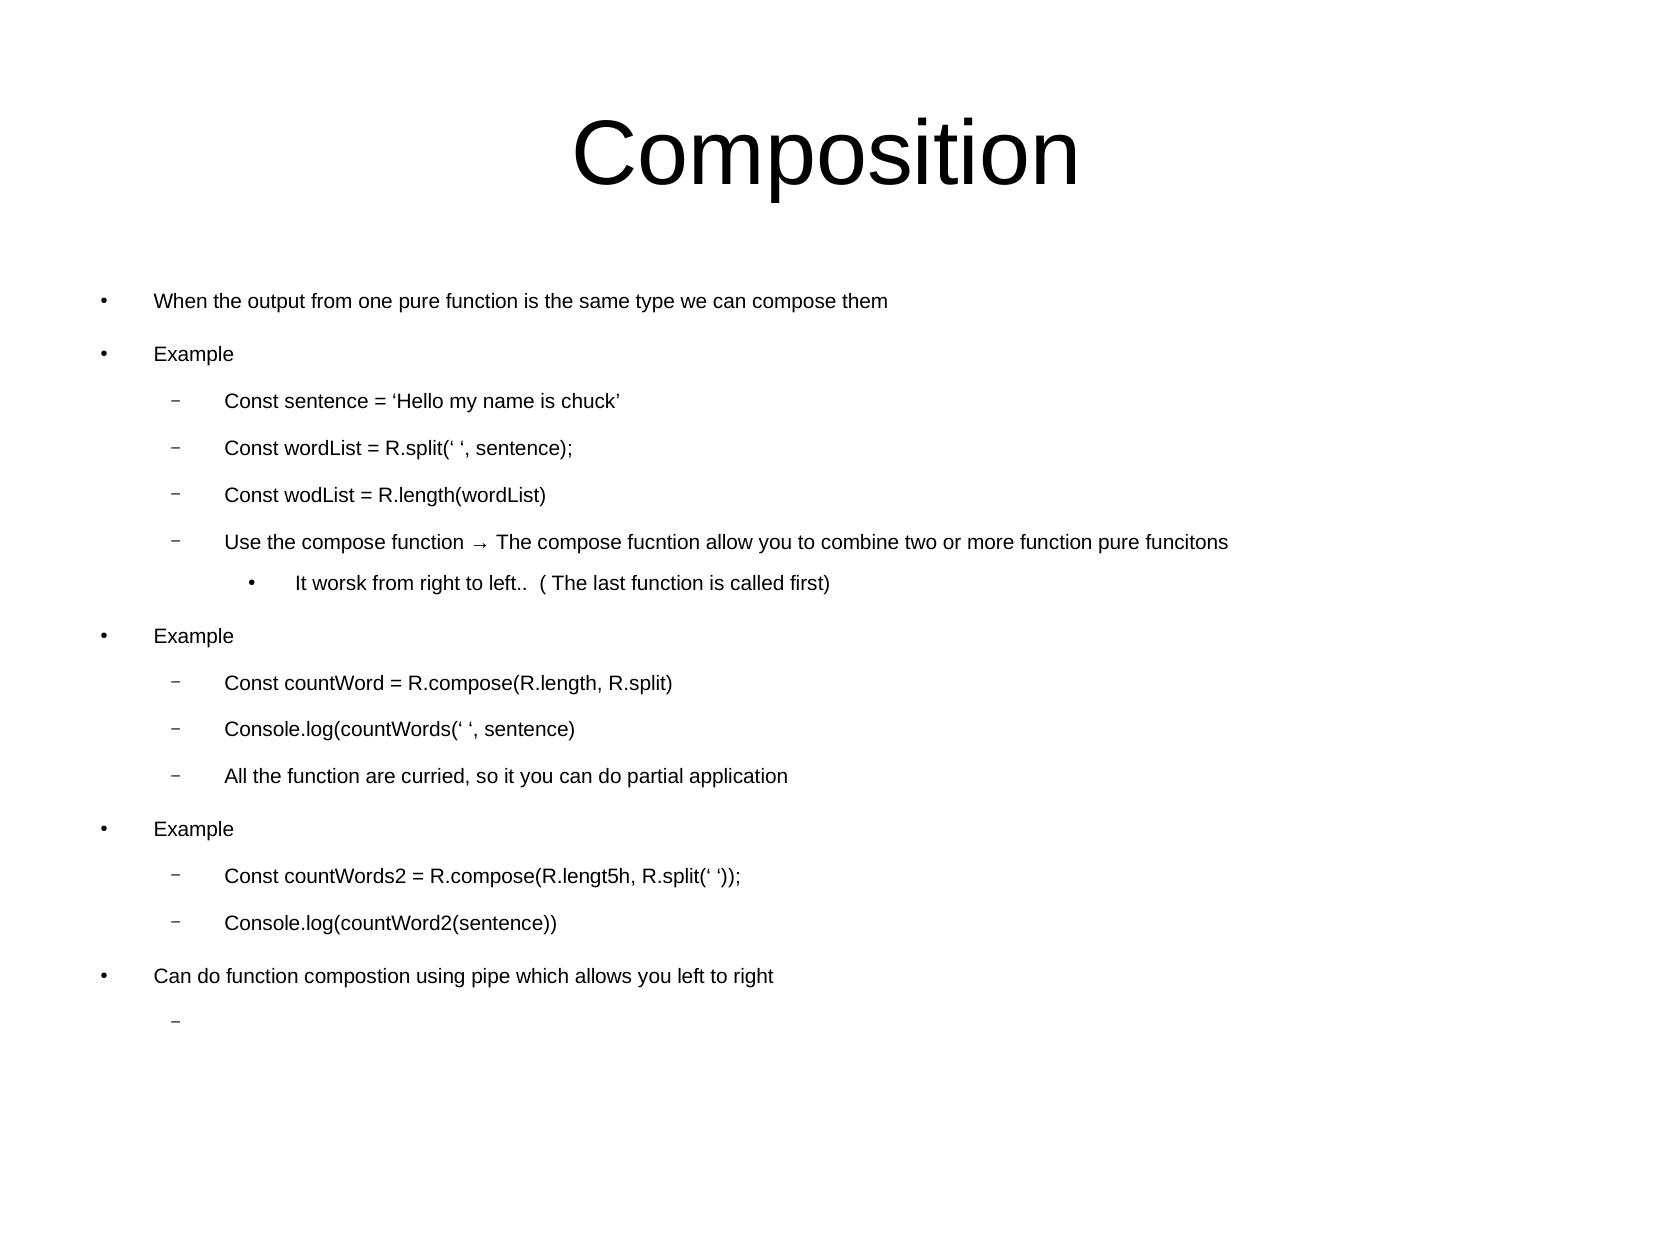

# Composition
When the output from one pure function is the same type we can compose them
Example
Const sentence = ‘Hello my name is chuck’
Const wordList = R.split(‘ ‘, sentence);
Const wodList = R.length(wordList)
Use the compose function → The compose fucntion allow you to combine two or more function pure funcitons
It worsk from right to left.. ( The last function is called first)
Example
Const countWord = R.compose(R.length, R.split)
Console.log(countWords(‘ ‘, sentence)
All the function are curried, so it you can do partial application
Example
Const countWords2 = R.compose(R.lengt5h, R.split(‘ ‘));
Console.log(countWord2(sentence))
Can do function compostion using pipe which allows you left to right